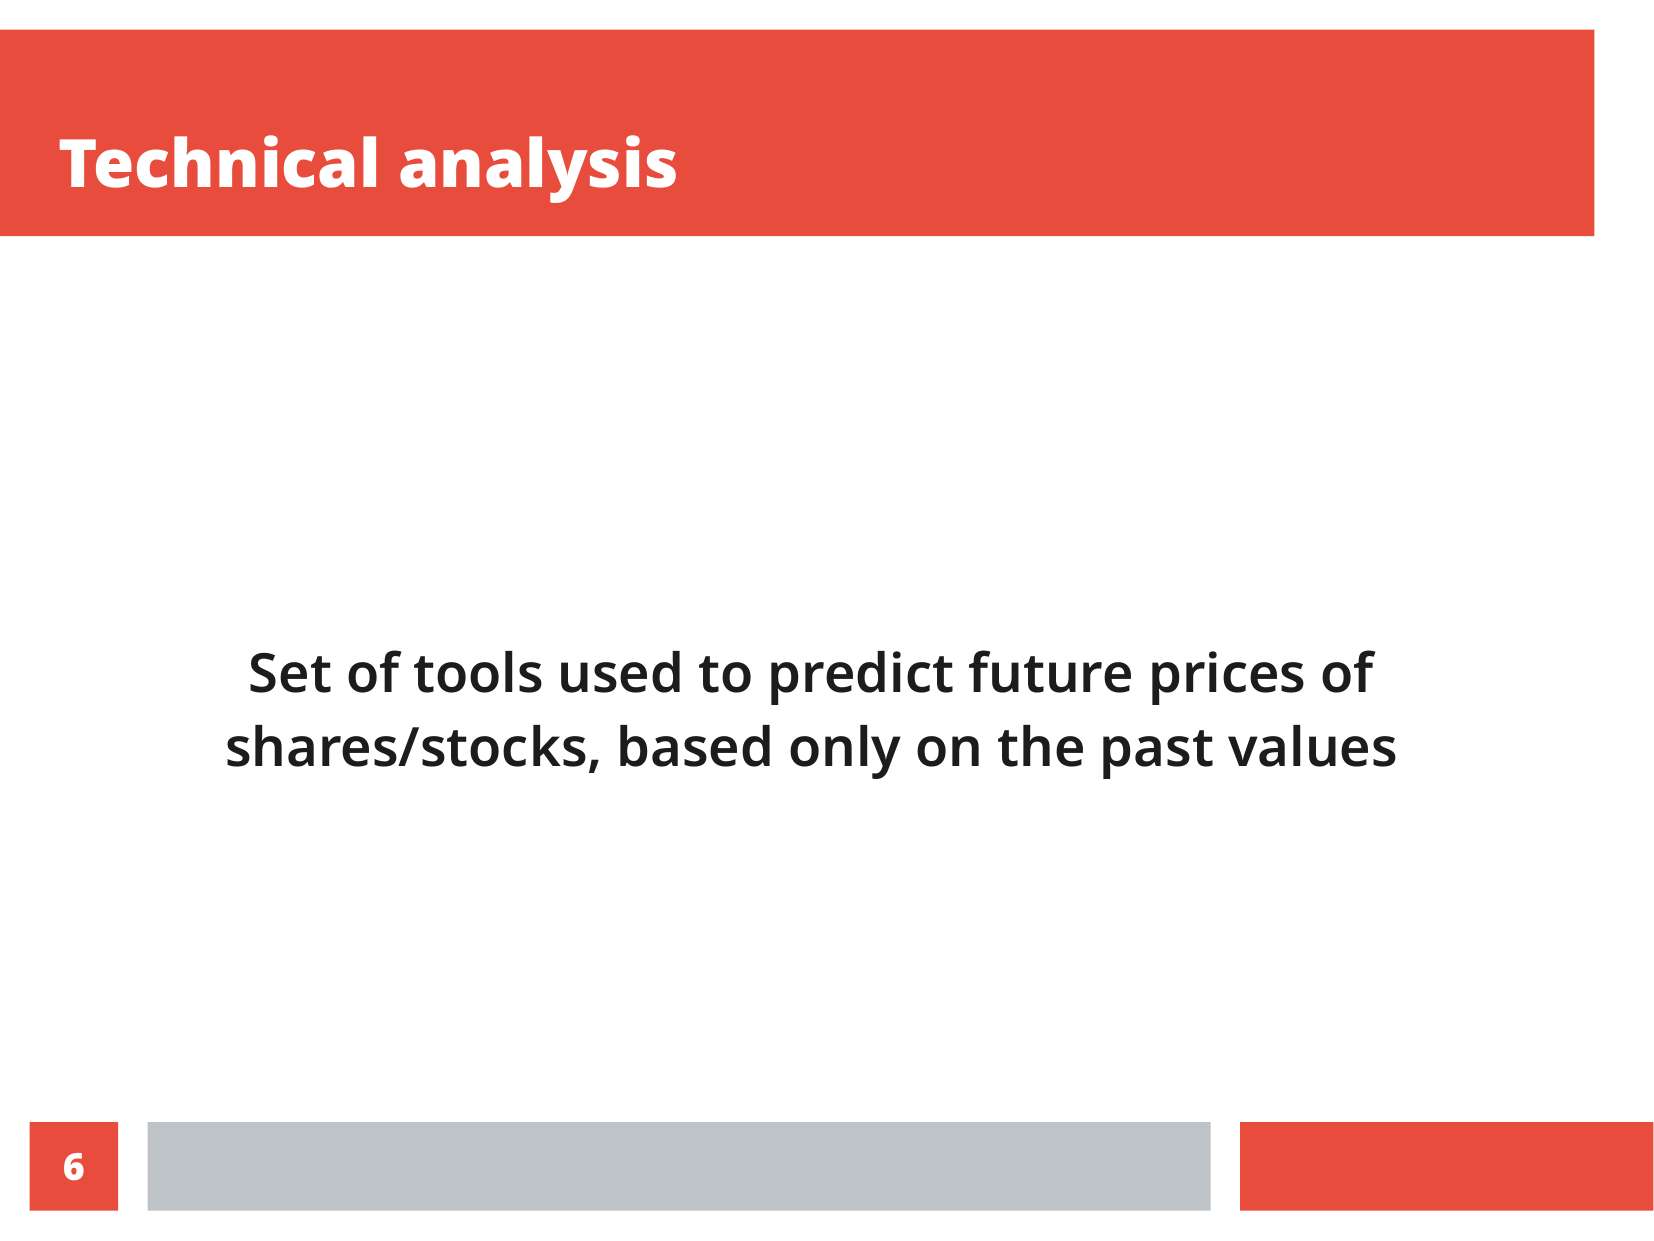

# Technical analysis
Set of tools used to predict future prices of shares/stocks, based only on the past values
6